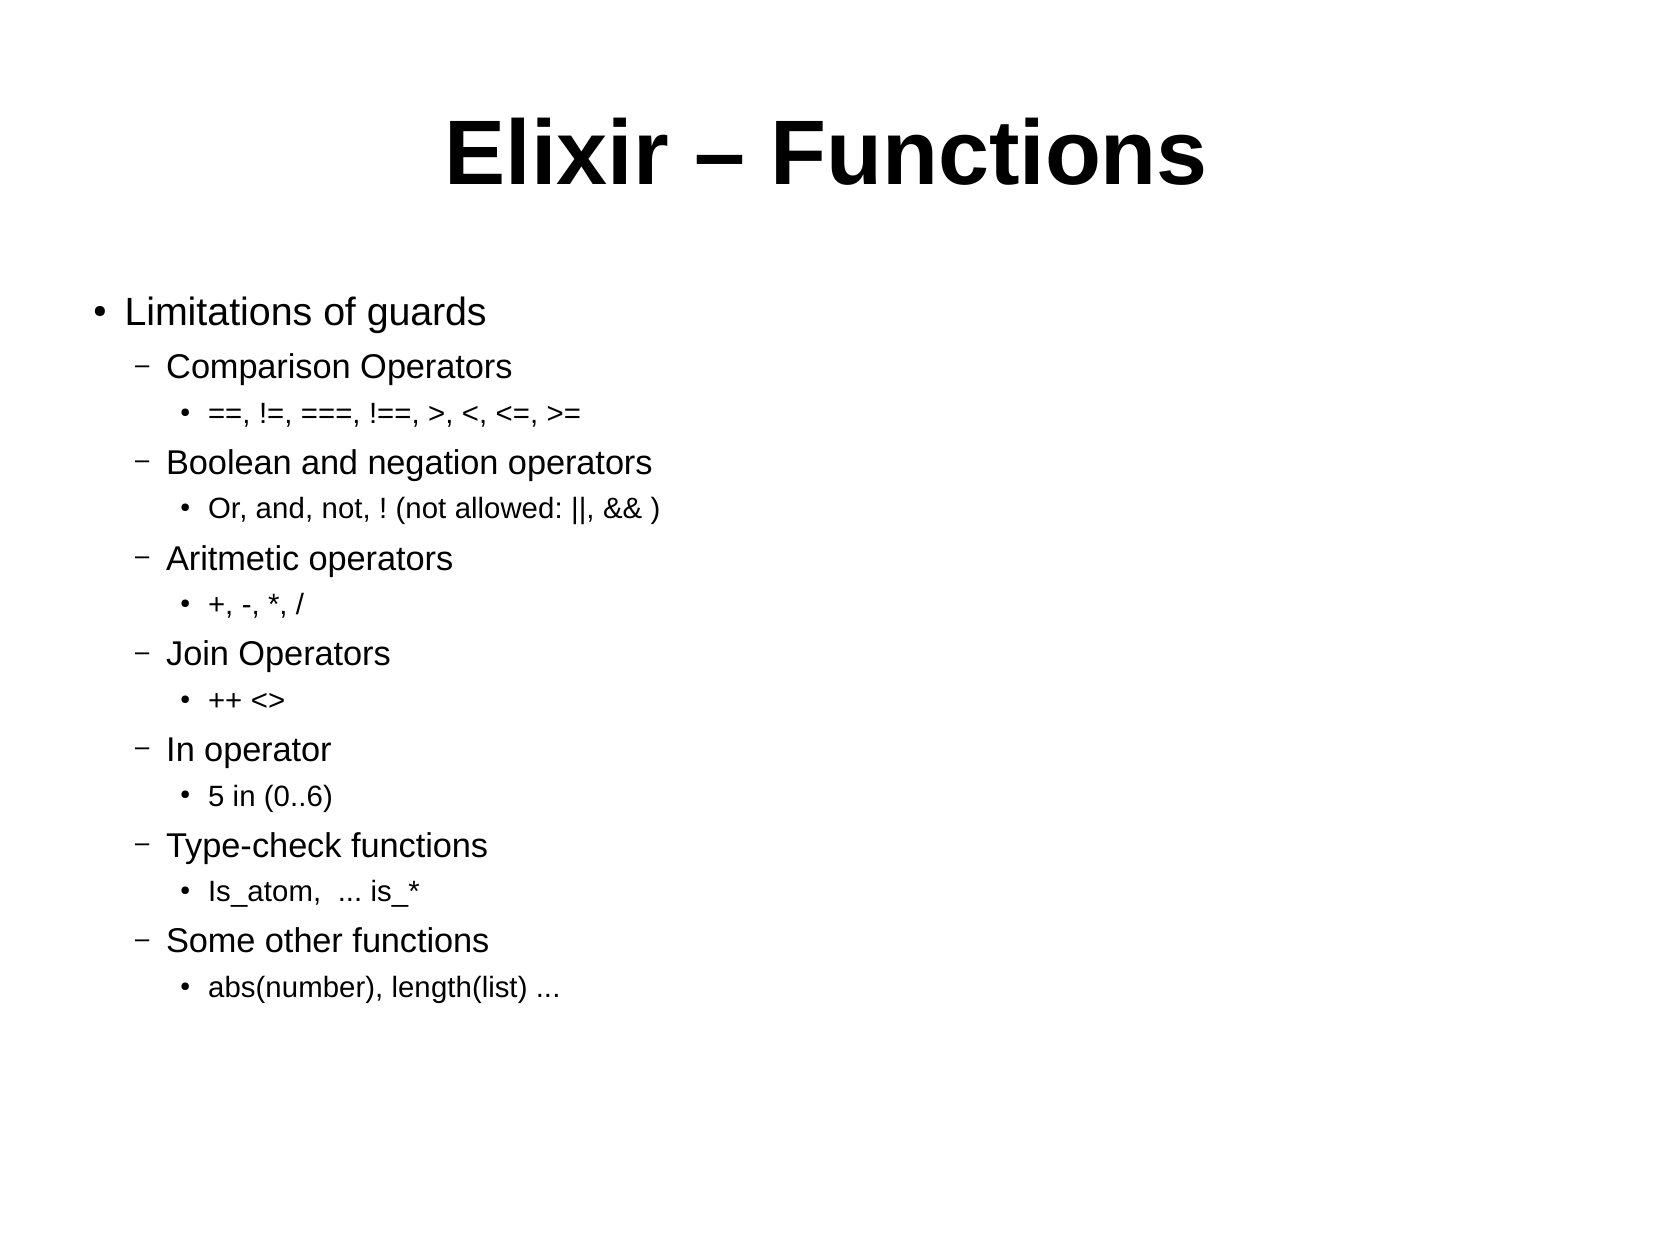

# Elixir – Functions
Limitations of guards
Comparison Operators
==, !=, ===, !==, >, <, <=, >=
Boolean and negation operators
Or, and, not, ! (not allowed: ||, && )
Aritmetic operators
+, -, *, /
Join Operators
++ <>
In operator
5 in (0..6)
Type-check functions
Is_atom, ... is_*
Some other functions
abs(number), length(list) ...